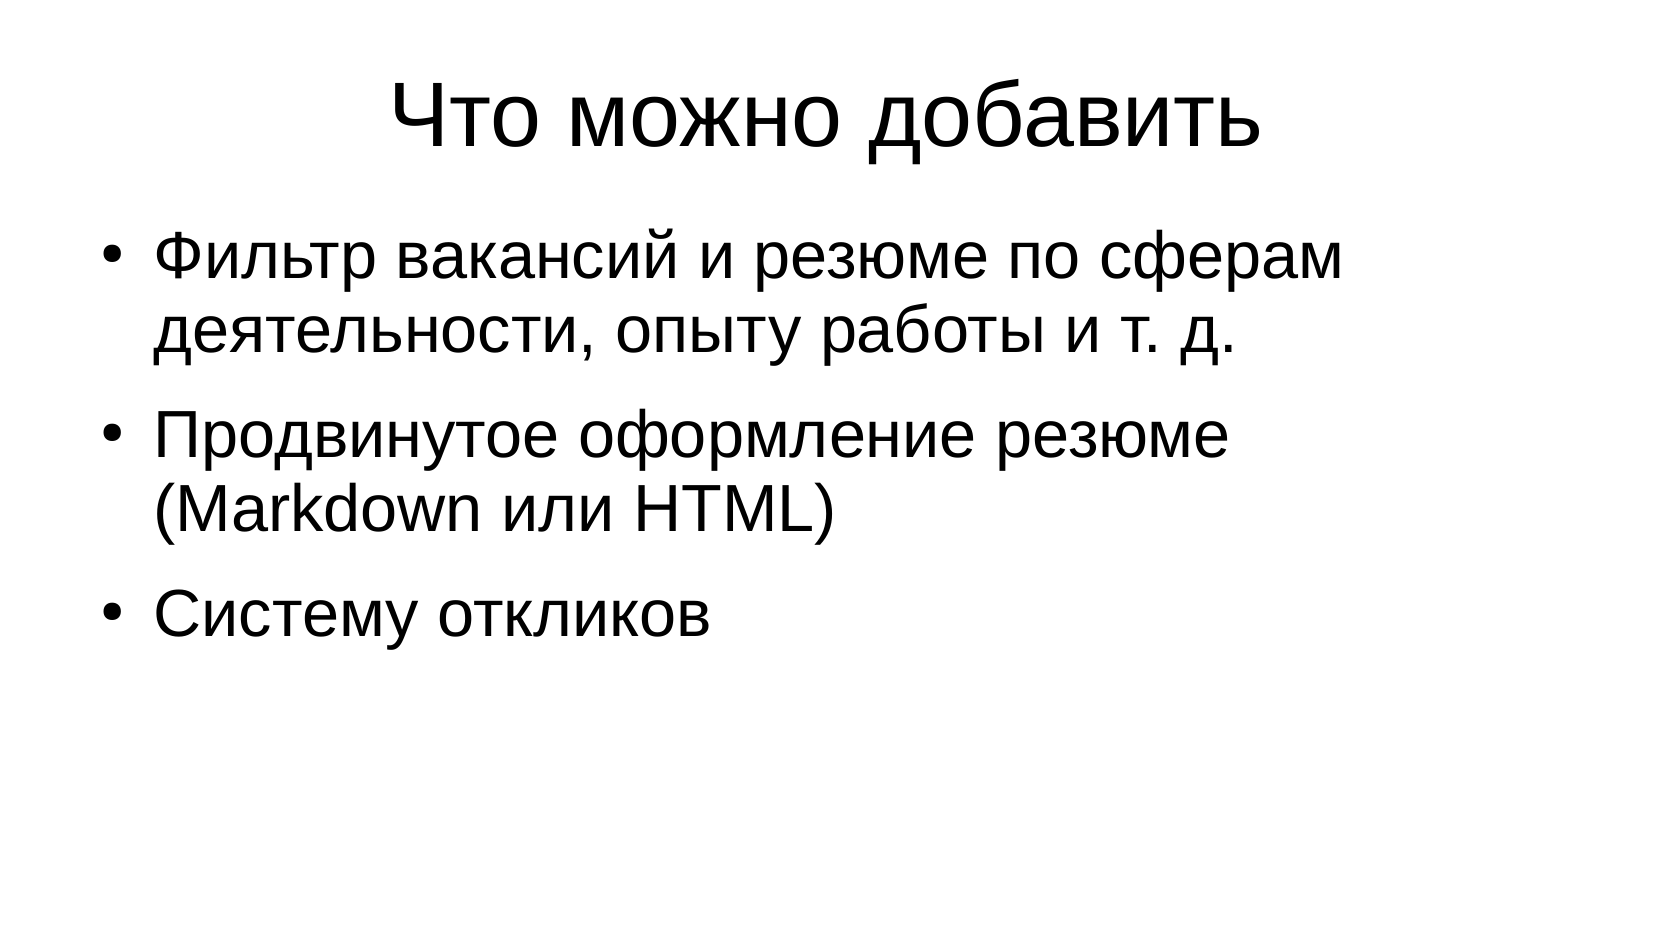

# Что можно добавить
Фильтр вакансий и резюме по сферам деятельности, опыту работы и т. д.
Продвинутое оформление резюме (Markdown или HTML)
Систему откликов